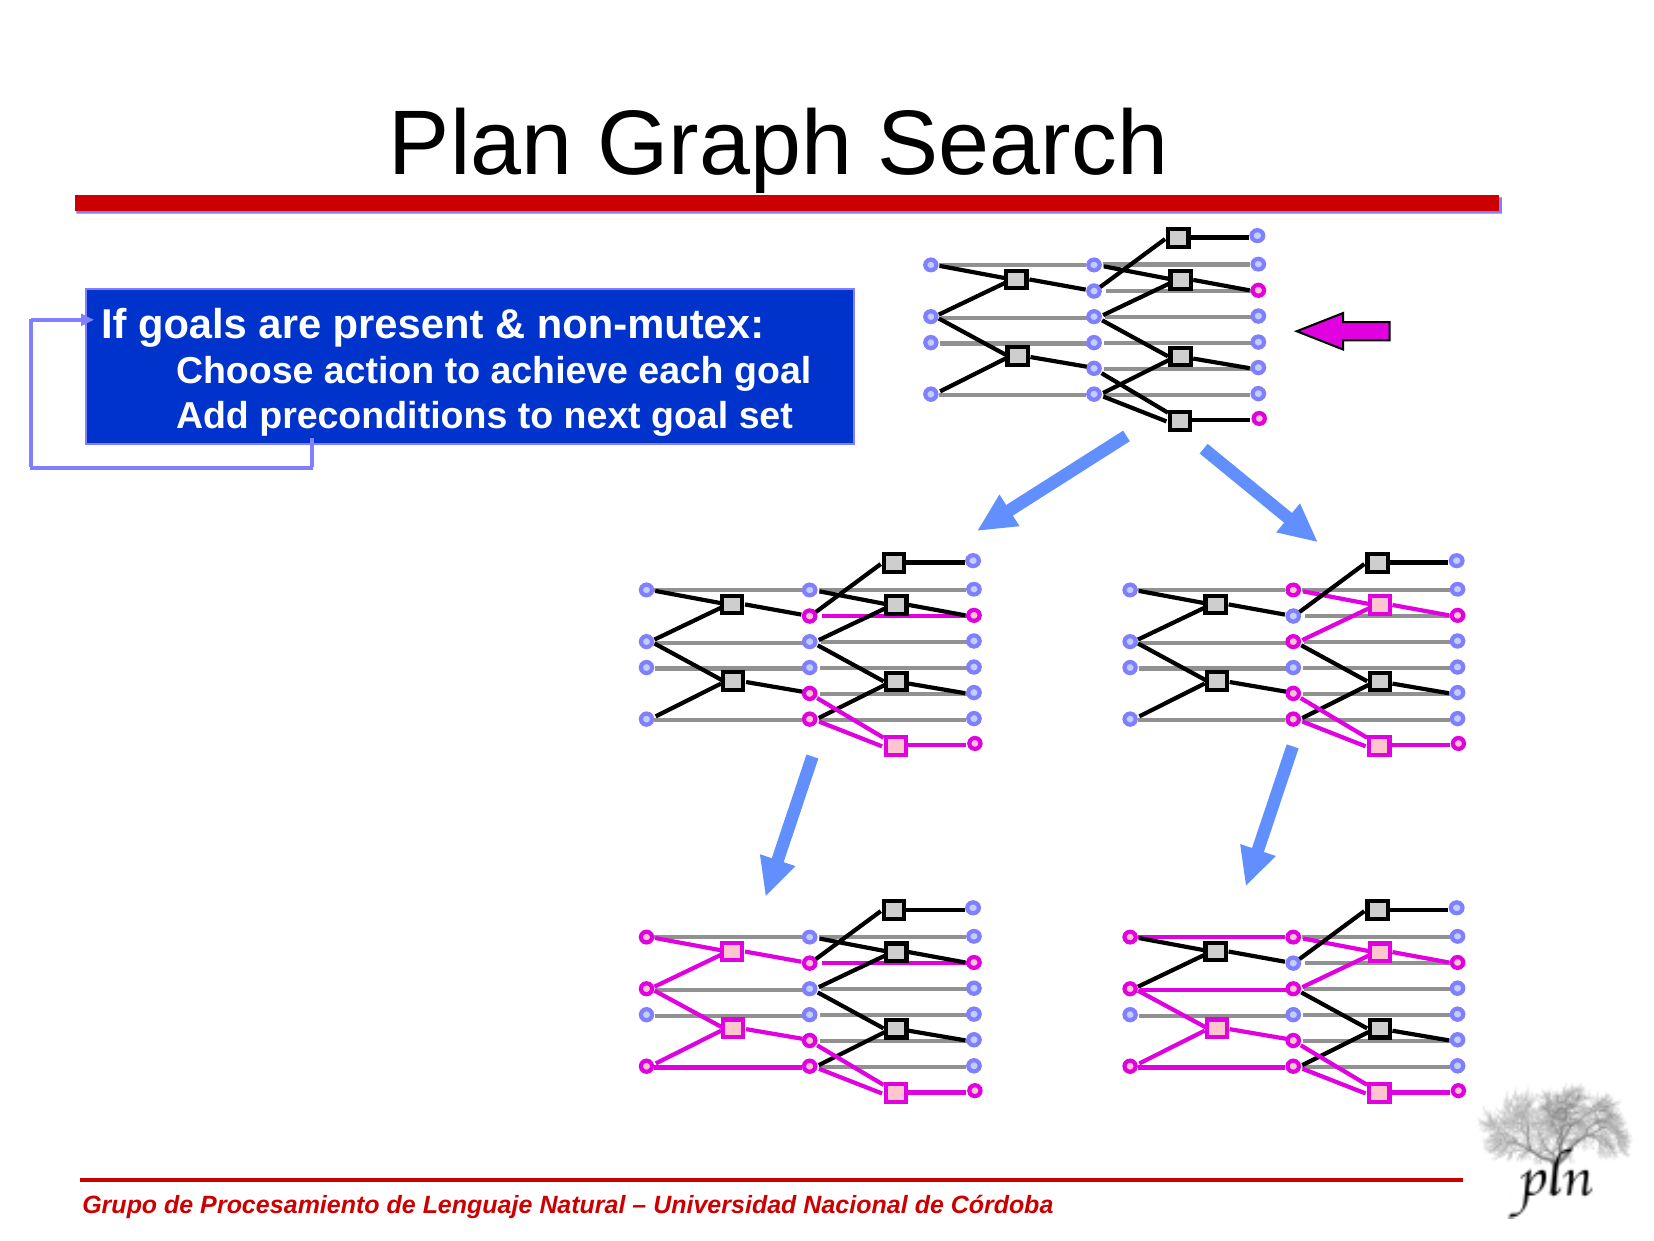

# Plan Graph Search
If goals are present & non-mutex:
Choose action to achieve each goal
Add preconditions to next goal set